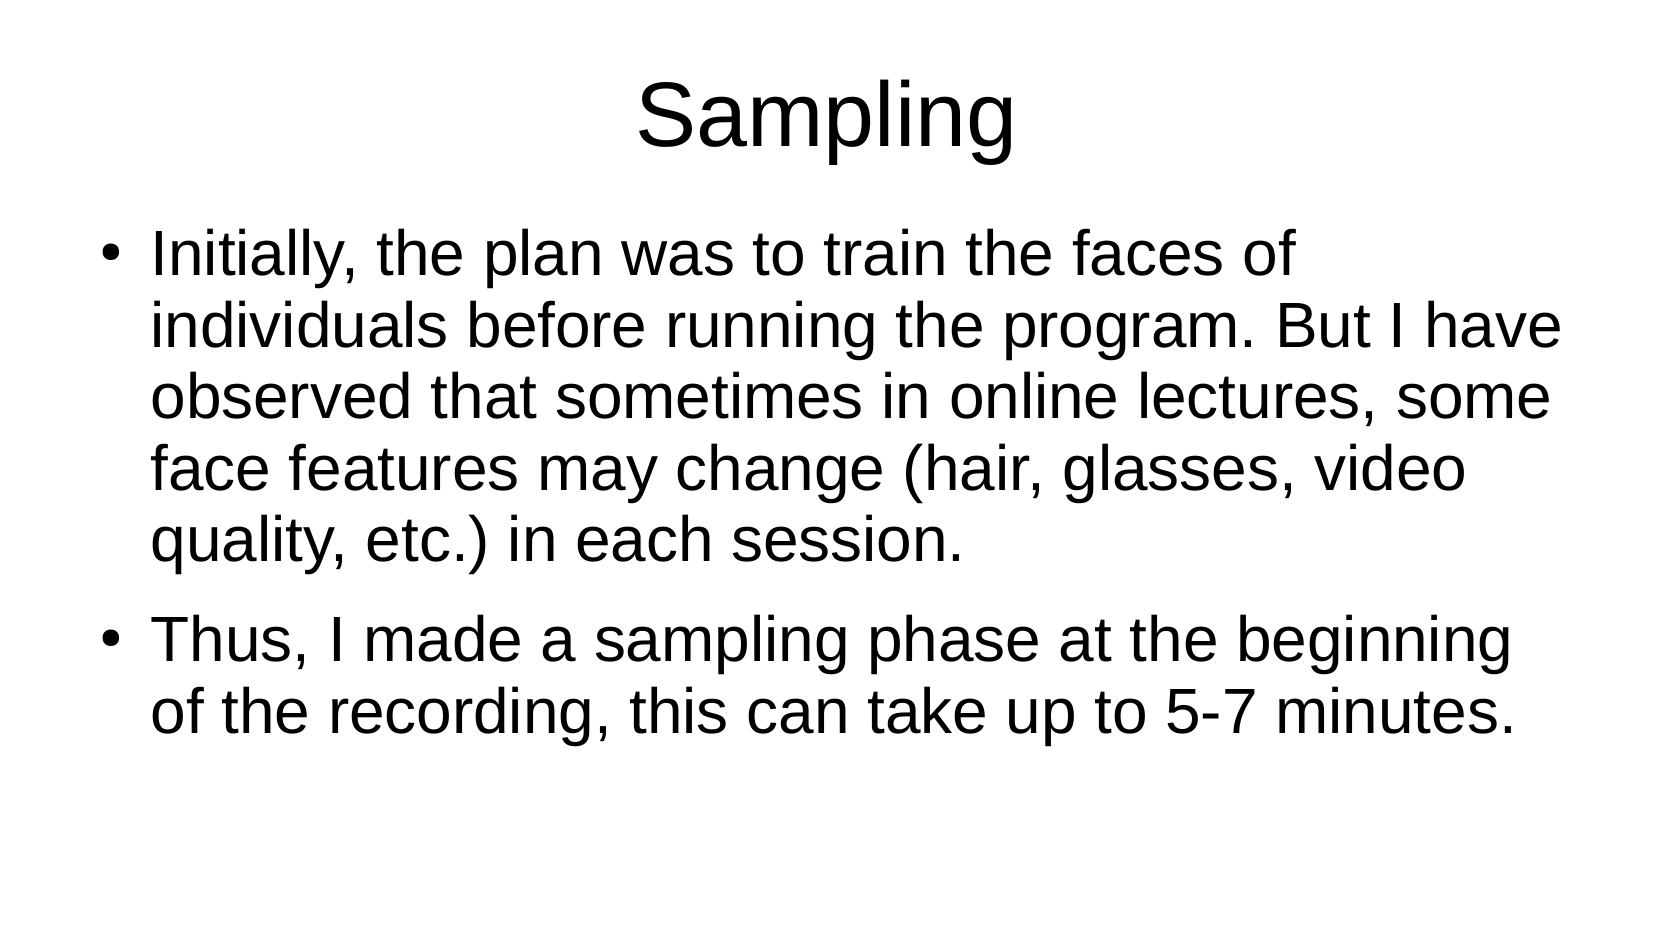

# Sampling
Initially, the plan was to train the faces of individuals before running the program. But I have observed that sometimes in online lectures, some face features may change (hair, glasses, video quality, etc.) in each session.
Thus, I made a sampling phase at the beginning of the recording, this can take up to 5-7 minutes.